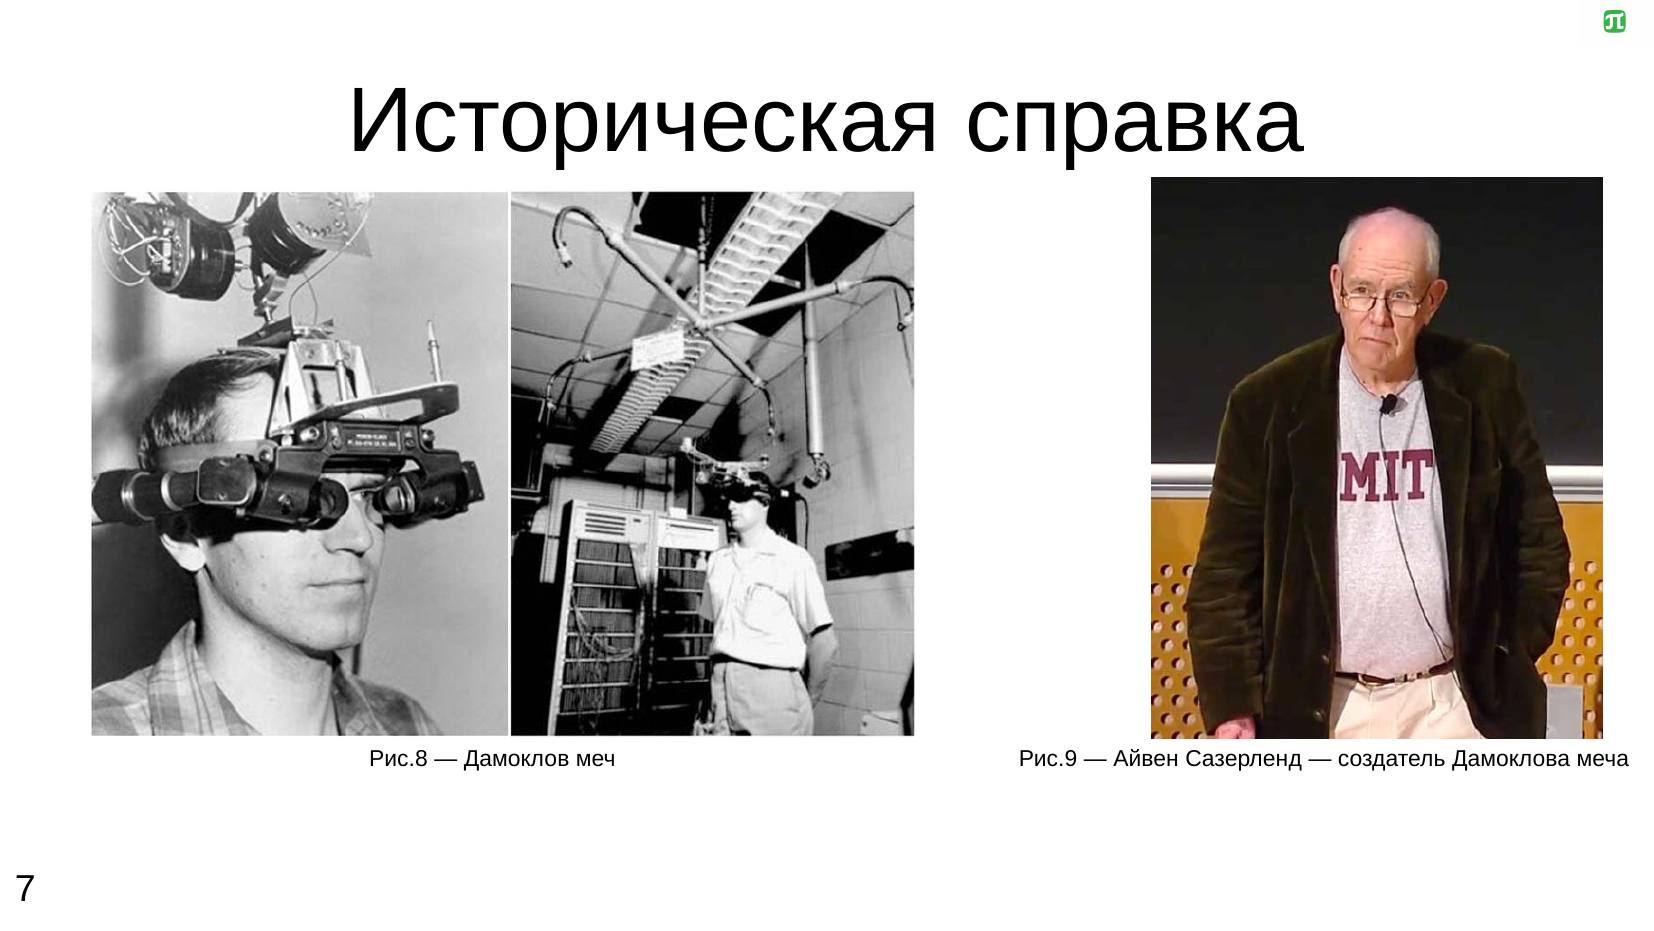

# Историческая справка
Рис.8 — Дамоклов меч
Рис.9 — Айвен Сазерленд — создатель Дамоклова меча